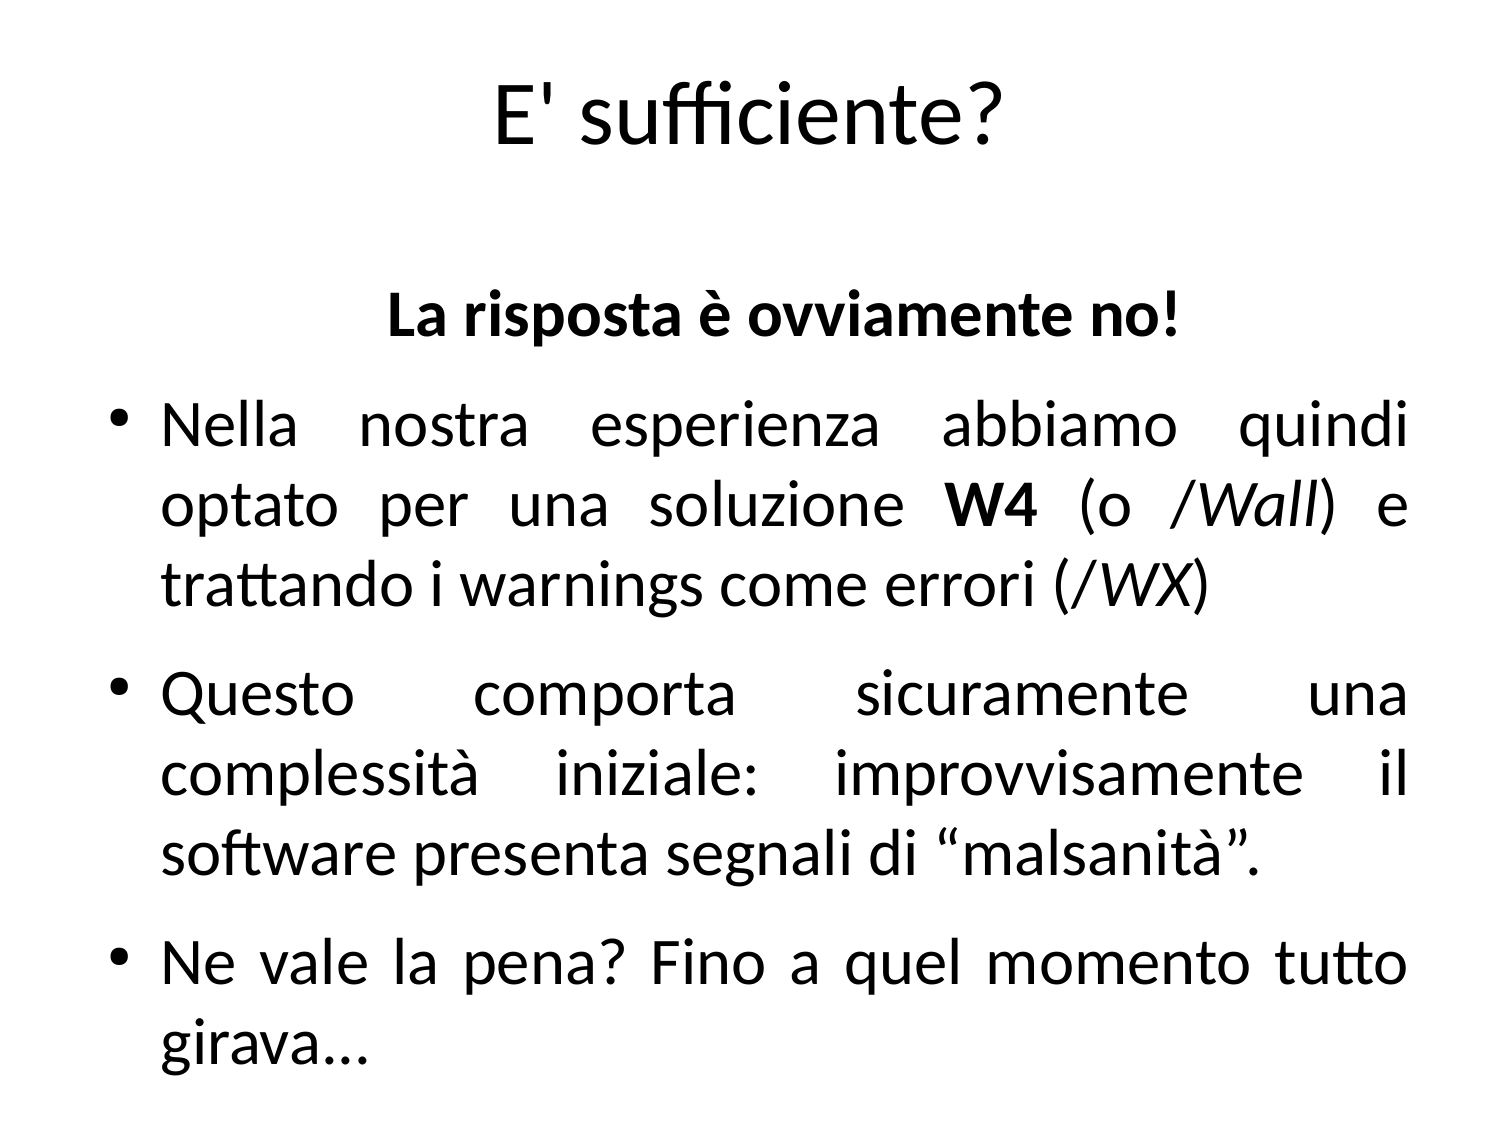

# E' sufficiente?
La risposta è ovviamente no!
Nella nostra esperienza abbiamo quindi optato per una soluzione W4 (o /Wall) e trattando i warnings come errori (/WX)
Questo comporta sicuramente una complessità iniziale: improvvisamente il software presenta segnali di “malsanità”.
Ne vale la pena? Fino a quel momento tutto girava...